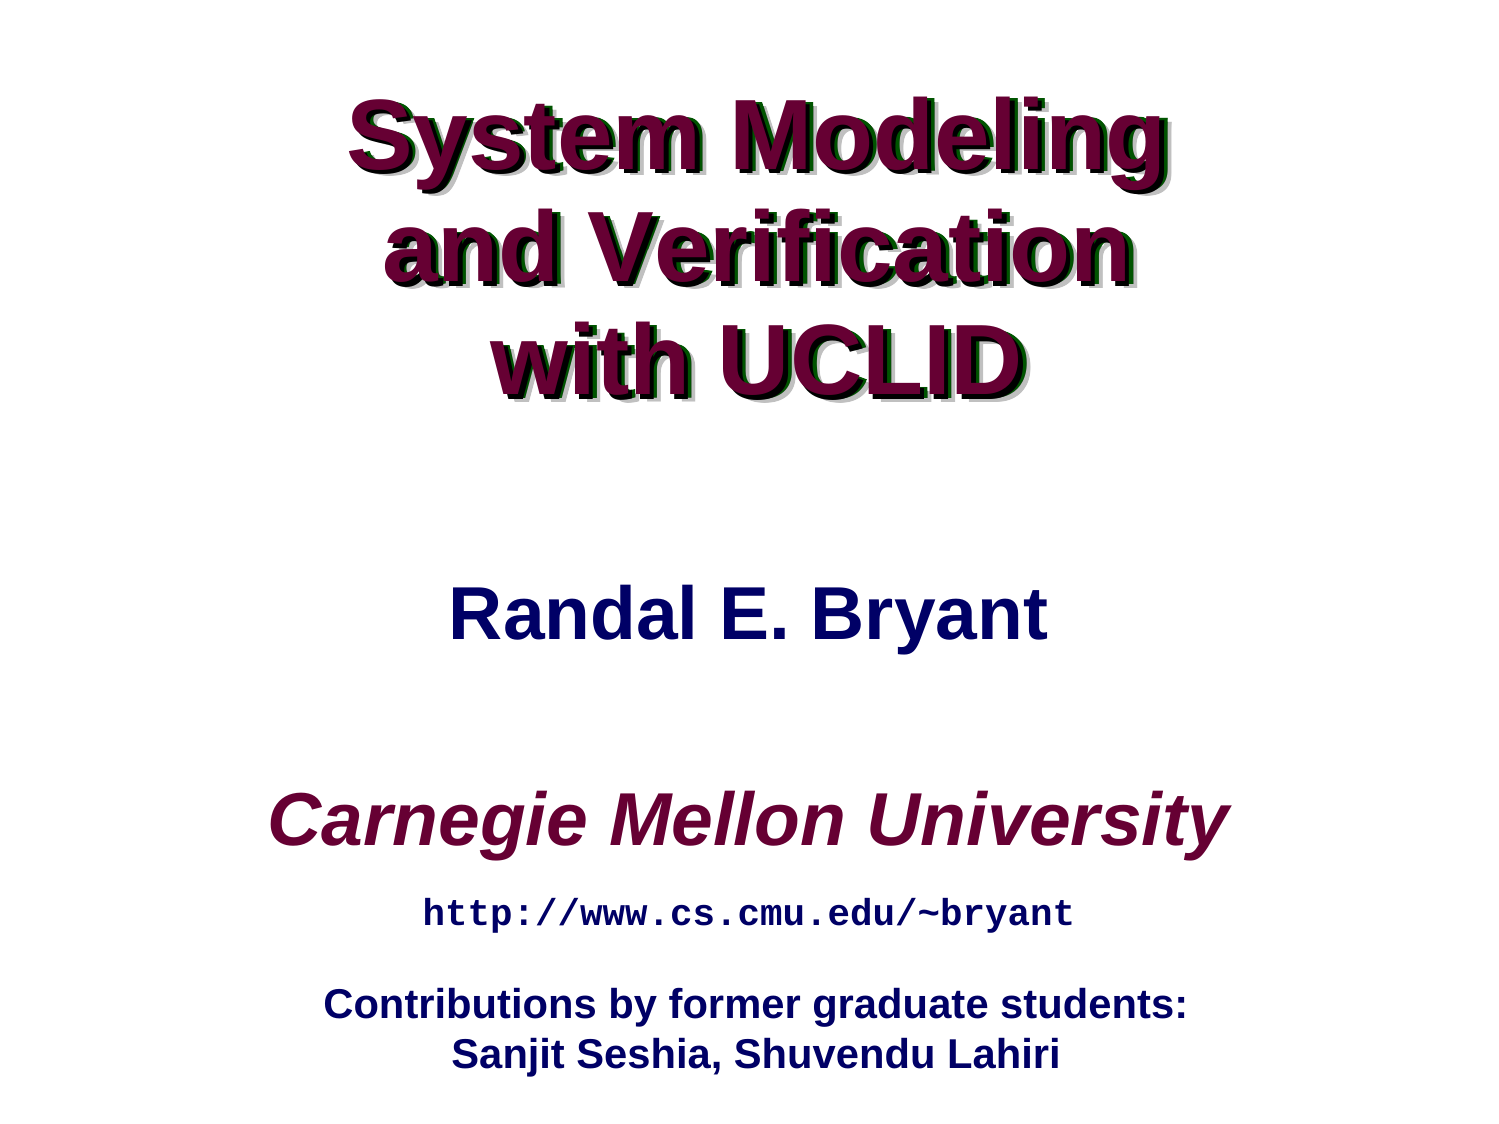

System Modeling
and Verification
with UCLID
Randal E. Bryant
Carnegie Mellon University
http://www.cs.cmu.edu/~bryant
Contributions by former graduate students:
Sanjit Seshia, Shuvendu Lahiri